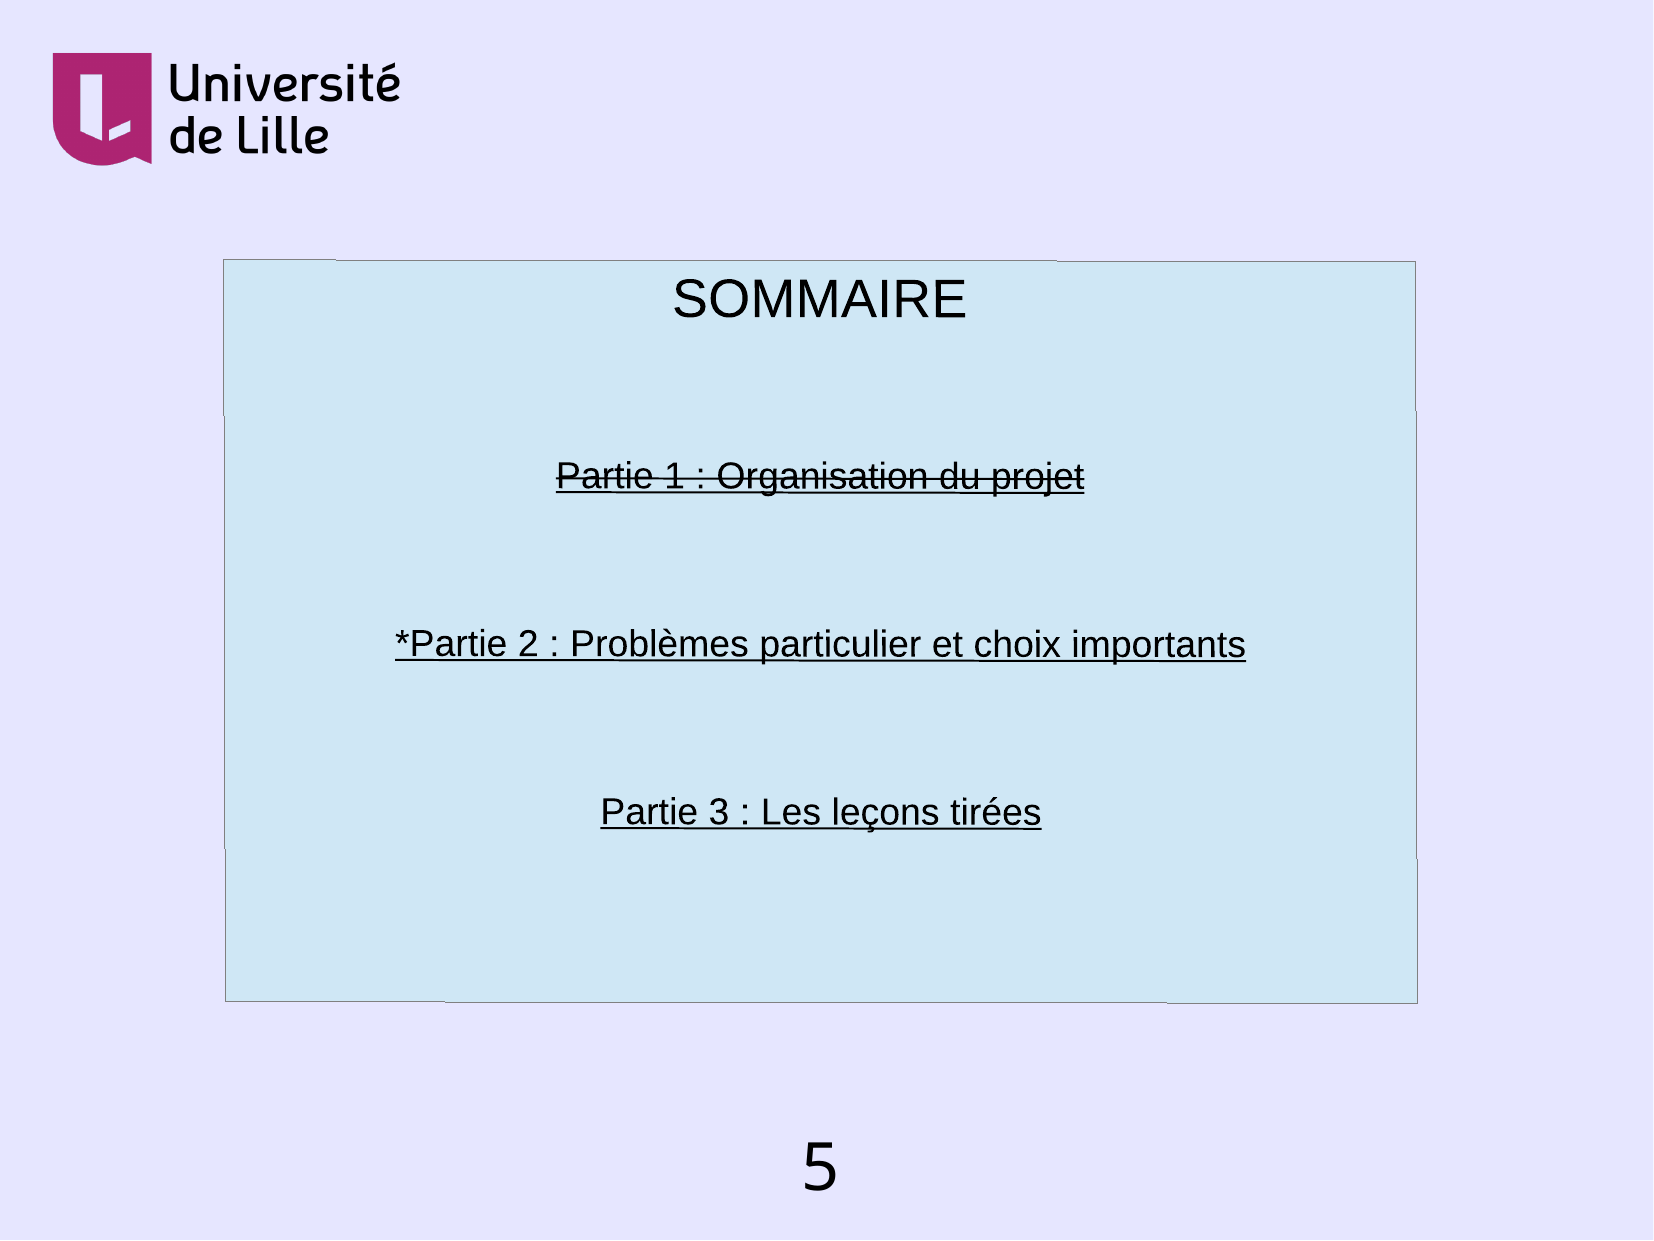

SOMMAIRE
Partie 1 : Organisation du projet
*Partie 2 : Problèmes particulier et choix importants
Partie 3 : Les leçons tirées
5